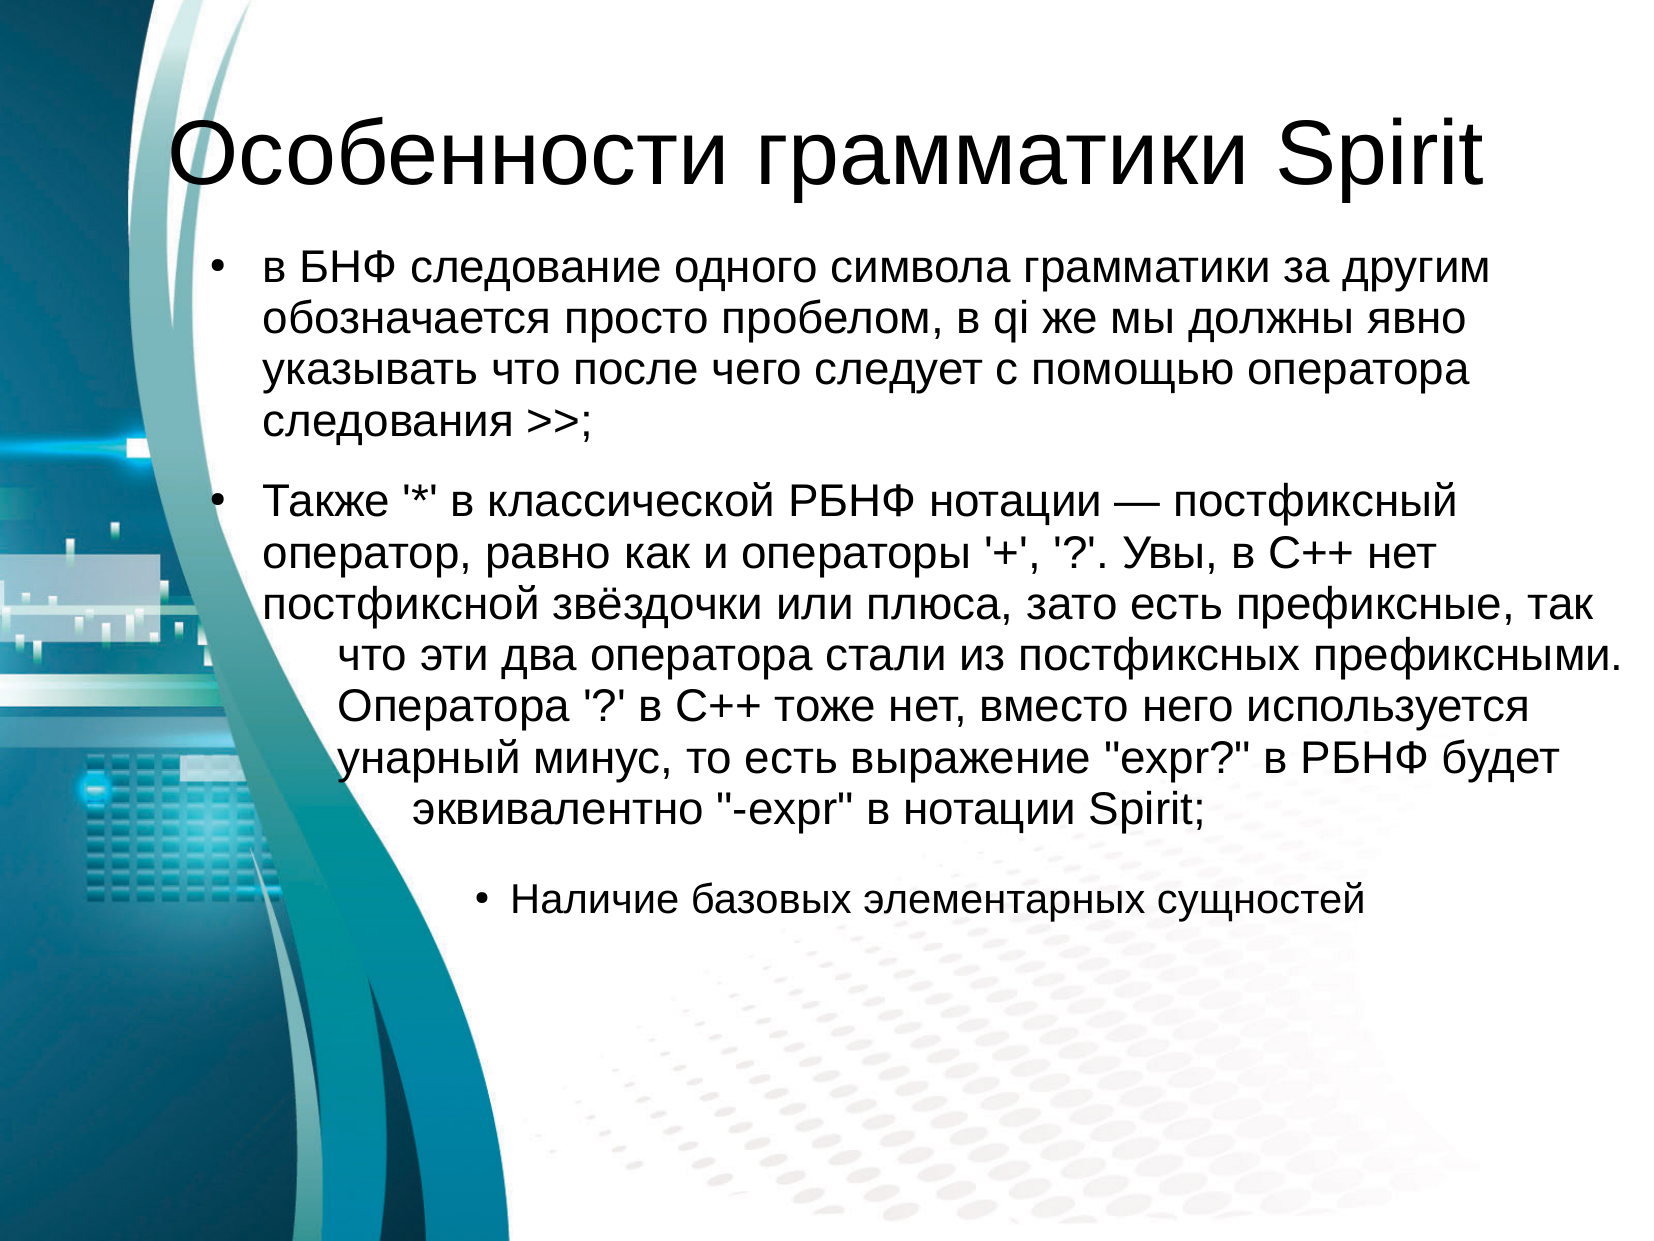

# Особенности грамматики Spirit
в БНФ следование одного символа грамматики за другим обозначается просто пробелом, в qi же мы должны явно указывать что после чего следует с помощью оператора следования >>;
Также '*' в классической РБНФ нотации — постфиксный оператор, равно как и операторы '+', '?'. Увы, в C++ нет постфиксной звёздочки или плюса, зато есть префиксные, так 		что эти два оператора стали из постфиксных префиксными. 	Оператора '?' в C++ тоже нет, вместо него используется 		унарный минус, то есть выражение "expr?" в РБНФ будет 			эквивалентно "-expr" в нотации Spirit;
Наличие базовых элементарных сущностей